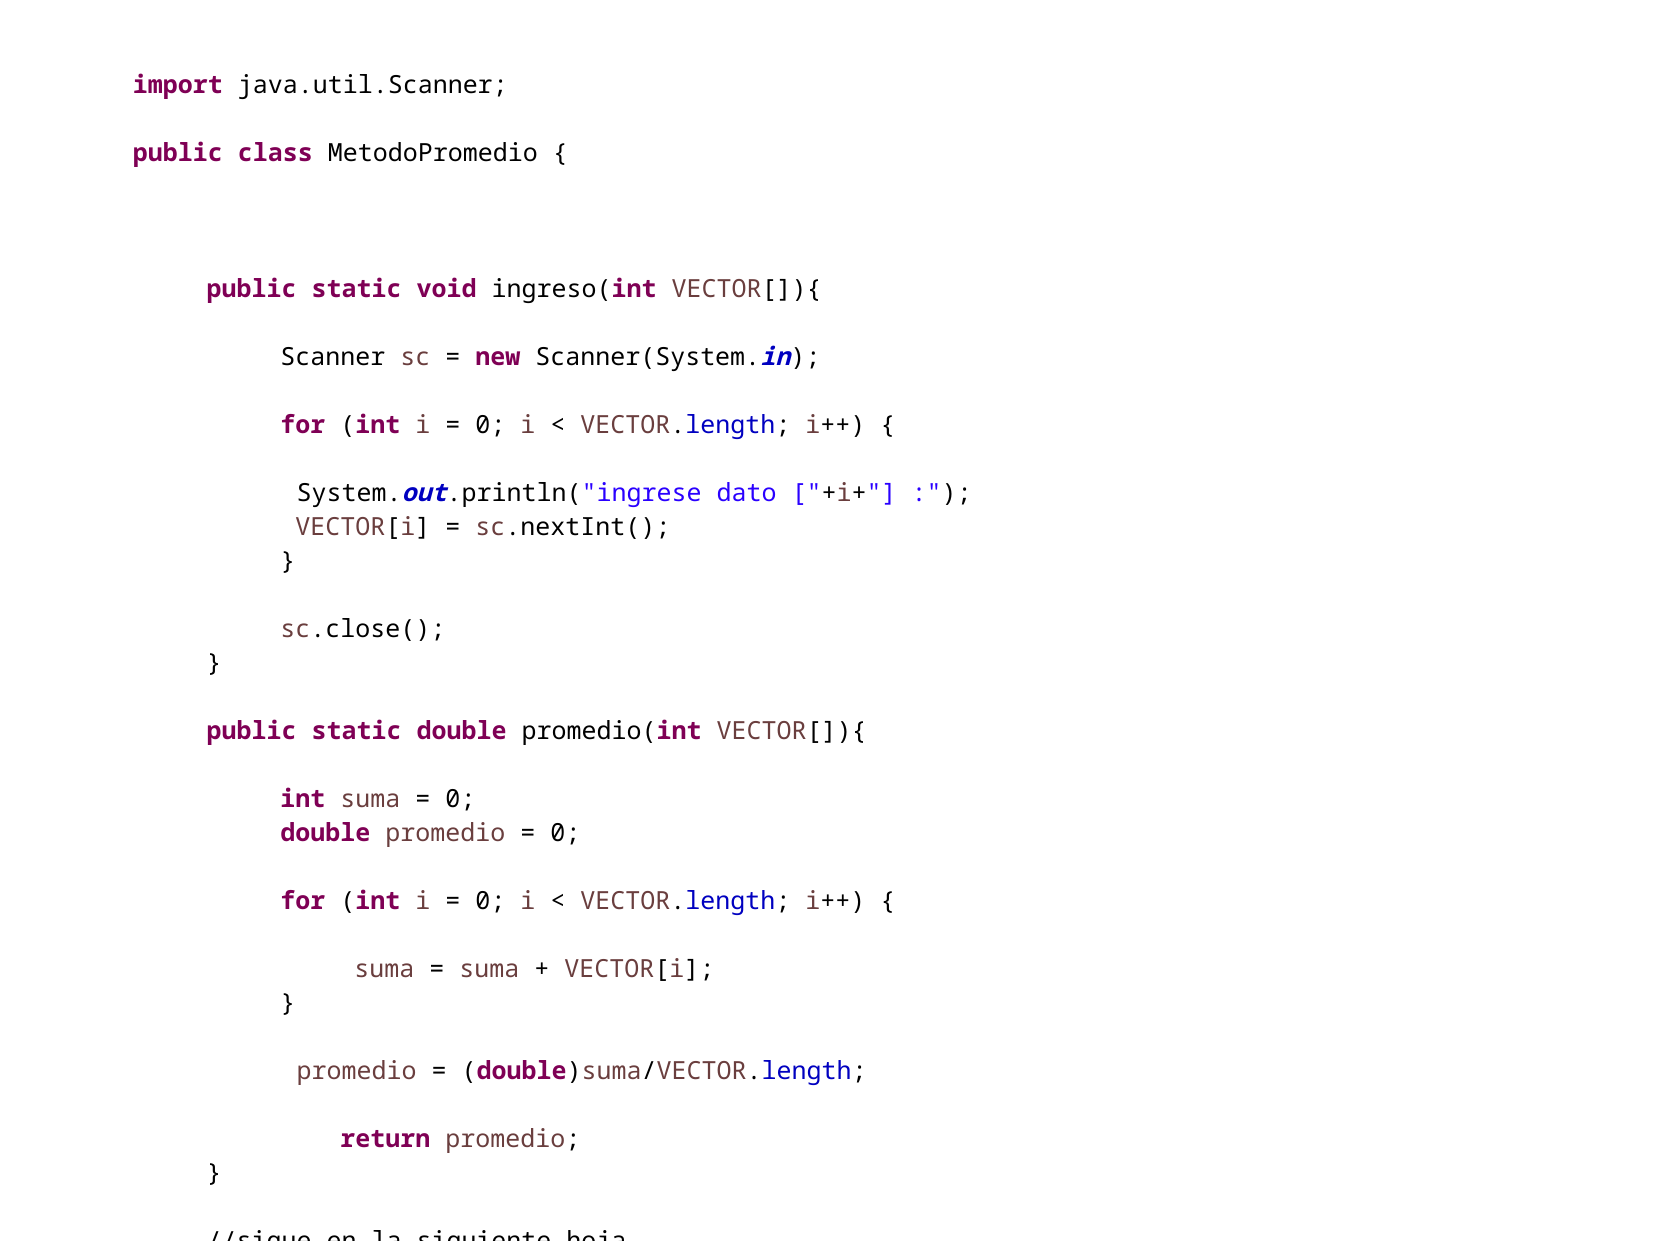

import java.util.Scanner;
public class MetodoPromedio {
	public static void ingreso(int VECTOR[]){
		Scanner sc = new Scanner(System.in);
		for (int i = 0; i < VECTOR.length; i++) {
 	 System.out.println("ingrese dato ["+i+"] :");
		 VECTOR[i] = sc.nextInt();
		}
		sc.close();
	}
	public static double promedio(int VECTOR[]){
		int suma = 0;
		double promedio = 0;
		for (int i = 0; i < VECTOR.length; i++) {
			suma = suma + VECTOR[i];
		}
	 promedio = (double)suma/VECTOR.length;
		 return promedio;
	}
	//sigue en la siguiente hoja